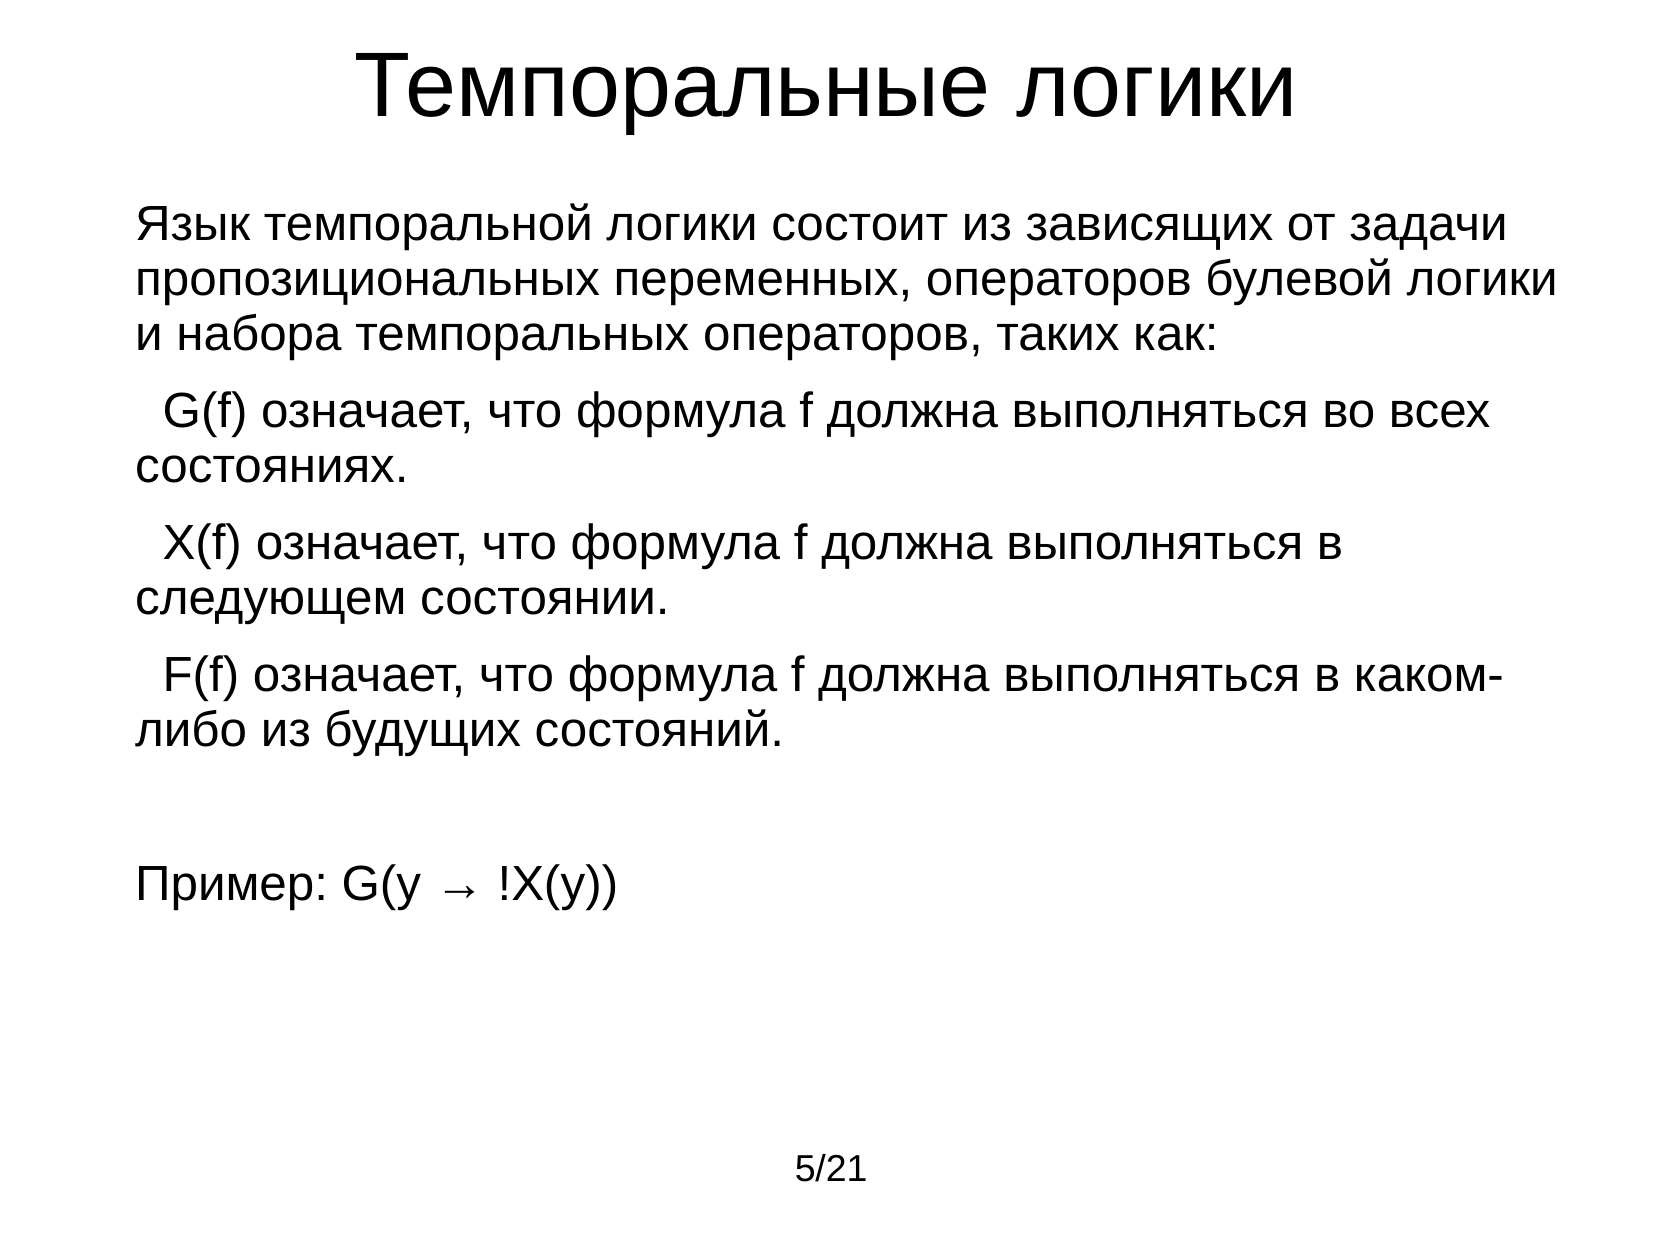

# Темпоральные логики
Язык темпоральной логики состоит из зависящих от задачи пропозициональных переменных, операторов булевой логики и набора темпоральных операторов, таких как:
 G(f) означает, что формула f должна выполняться во всех состояниях.
 X(f) означает, что формула f должна выполняться в следующем состоянии.
 F(f) означает, что формула f должна выполняться в каком-либо из будущих состояний.
Пример: G(y → !X(y))
5/21